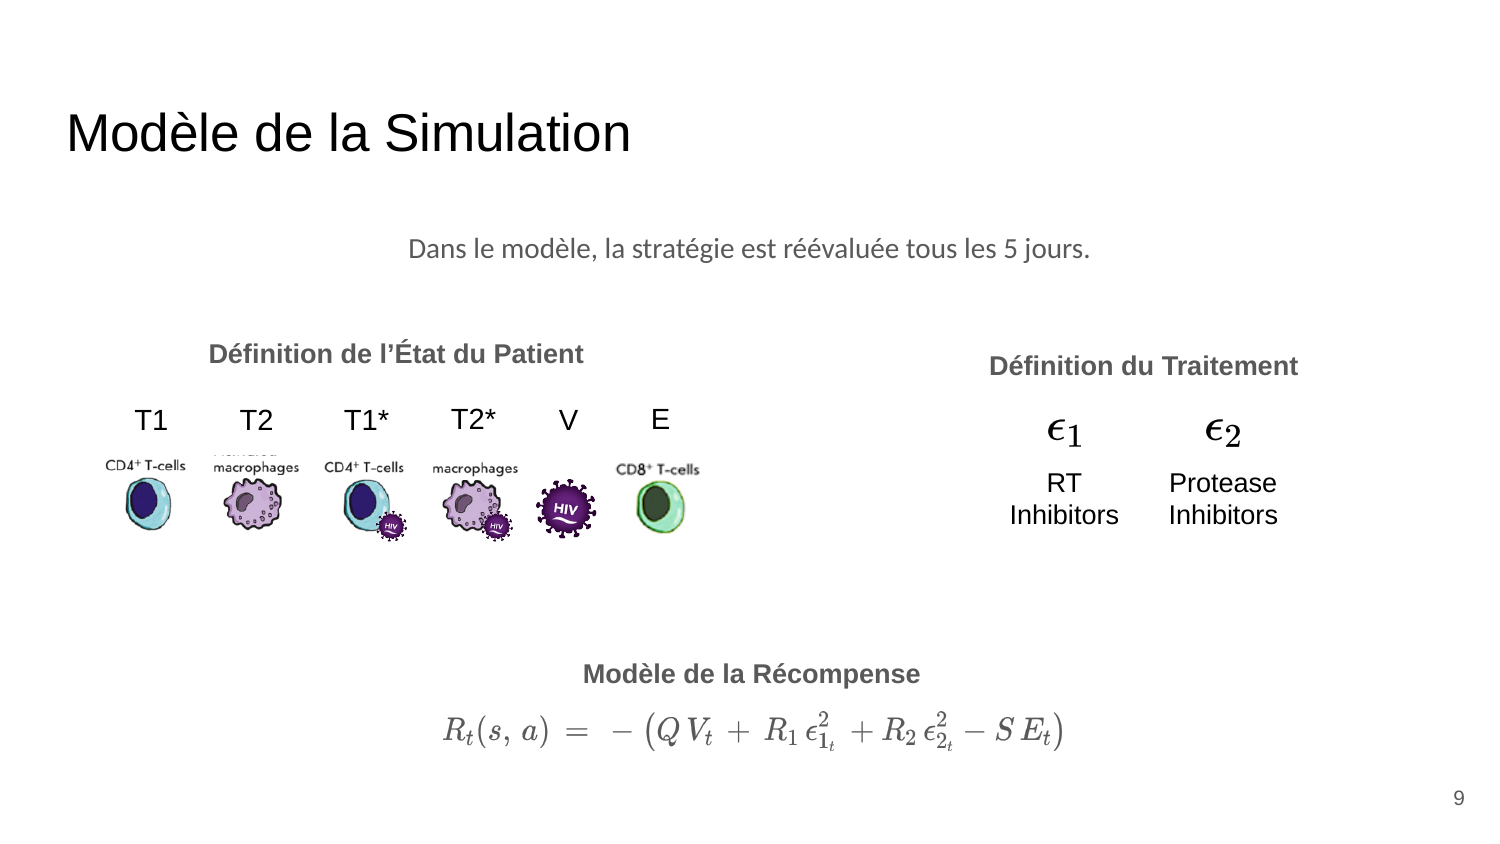

# Modèle de la Simulation
Dans le modèle, la stratégie est réévaluée tous les 5 jours.
Définition de l’État du Patient
Définition du Traitement
T2*
E
T2
T1
T1*
V
RT Inhibitors
Protease
Inhibitors
Modèle de la Récompense